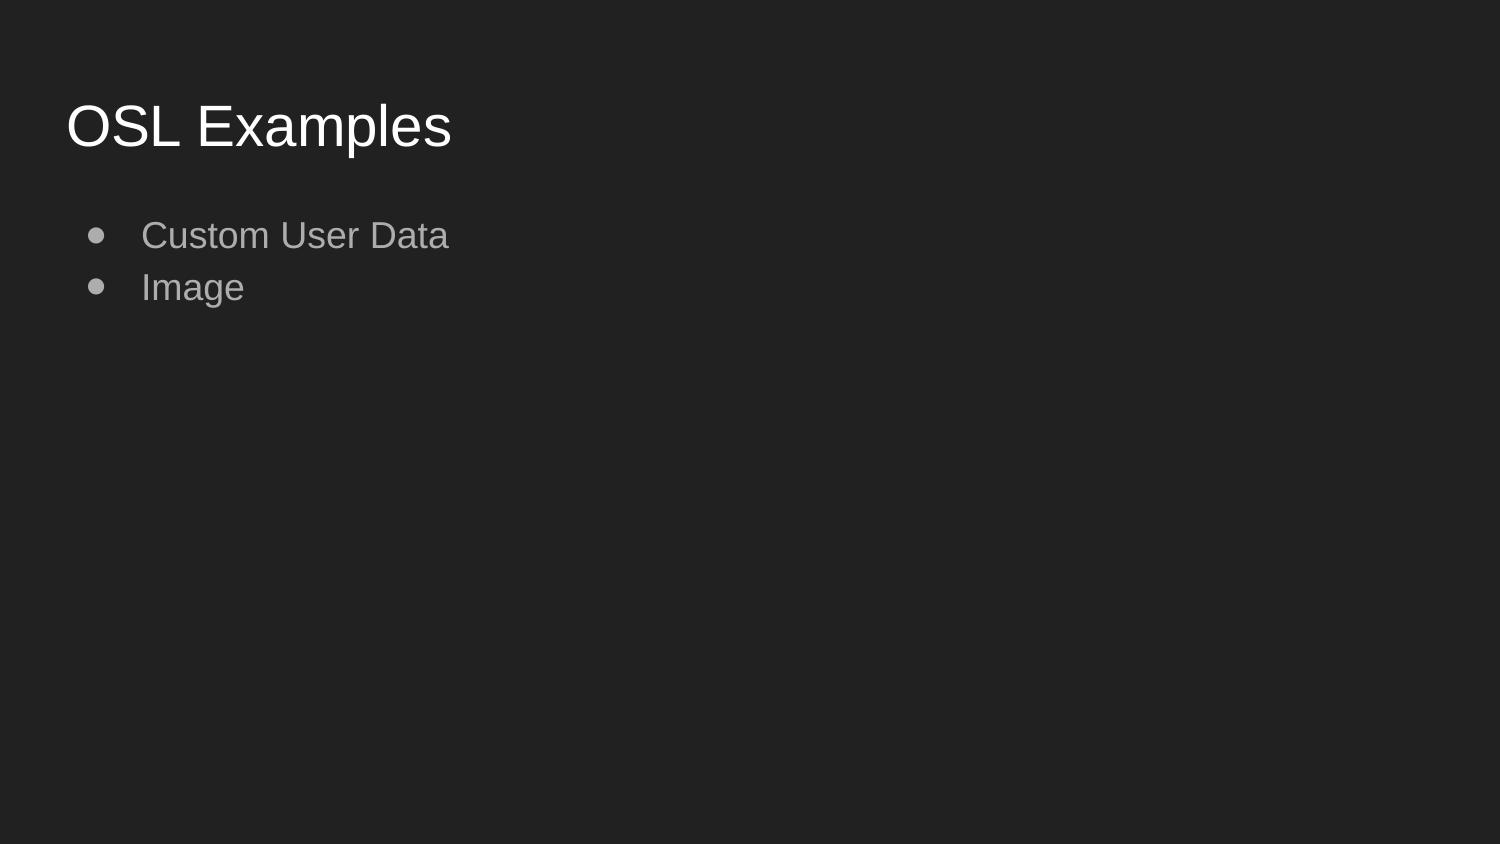

# OSL Examples
Custom User Data
Image